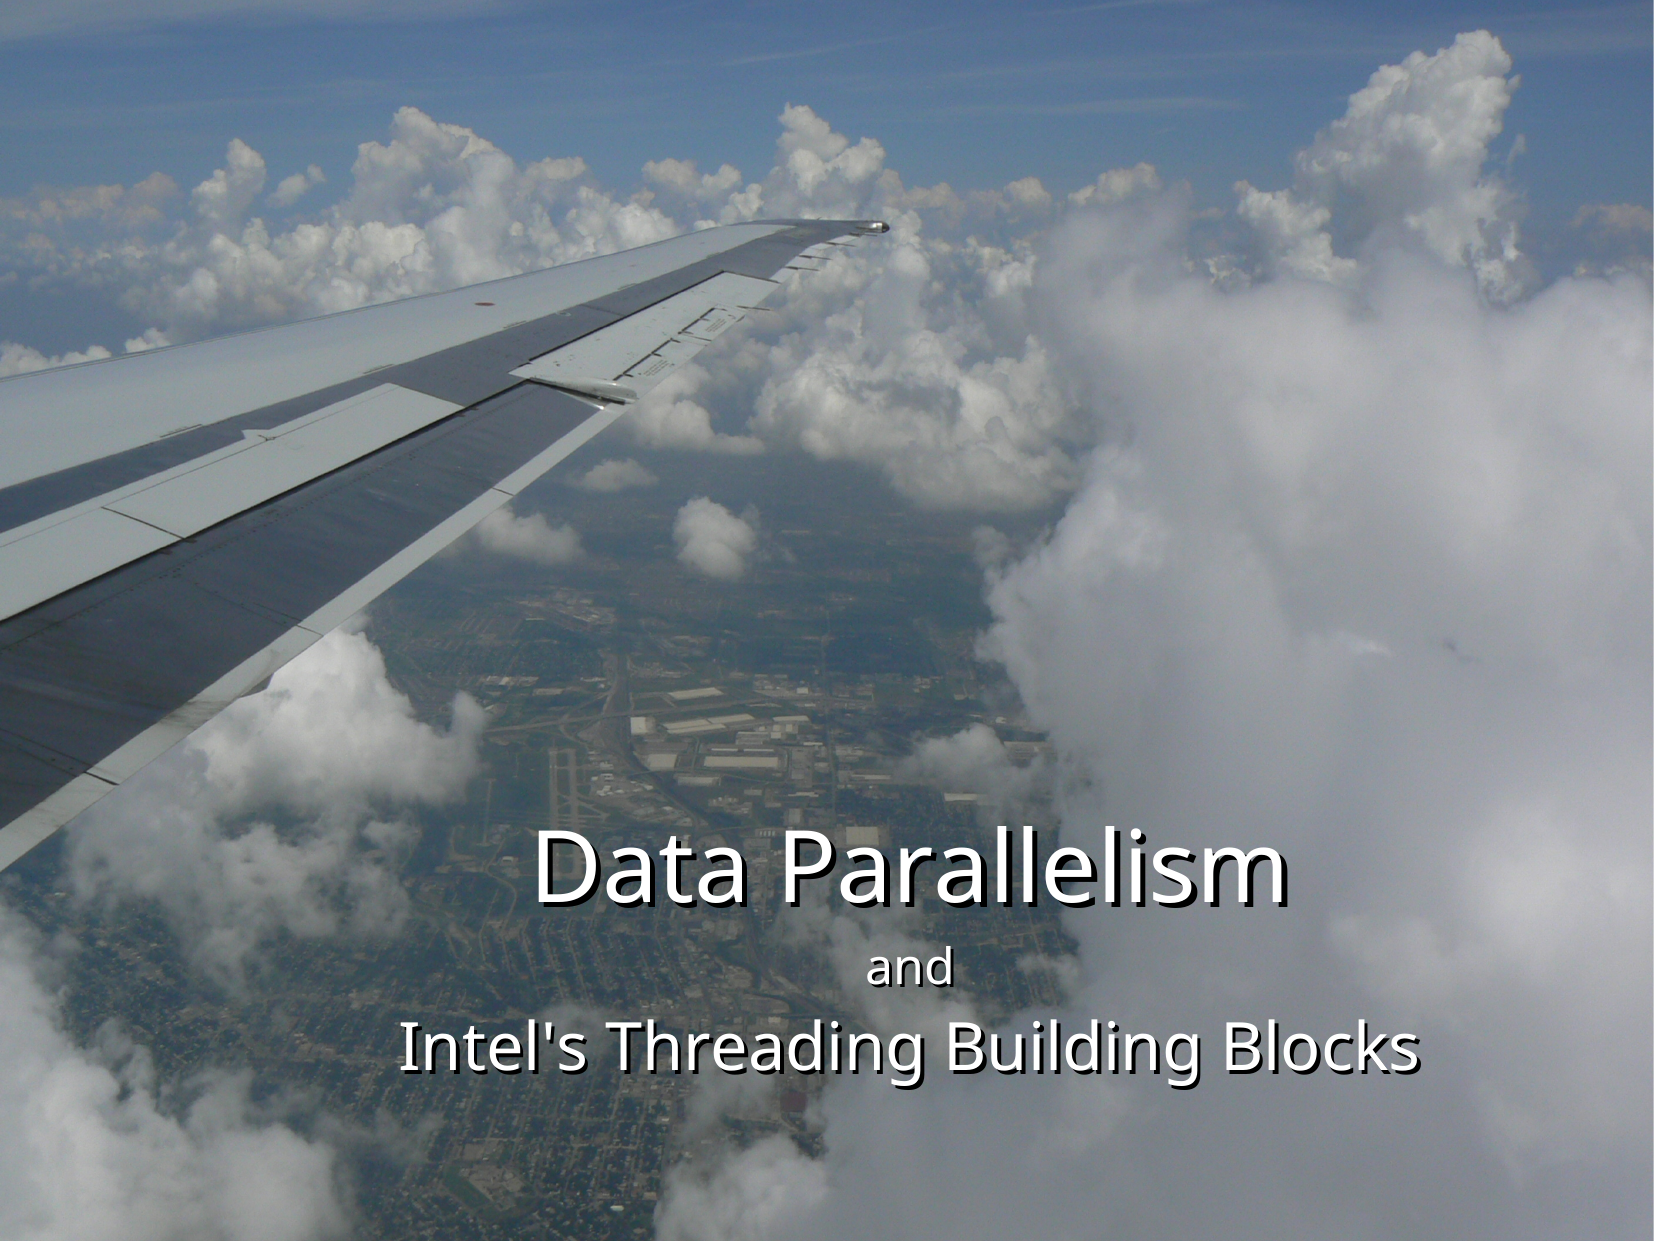

Data Parallelism
and
Intel's Threading Building Blocks